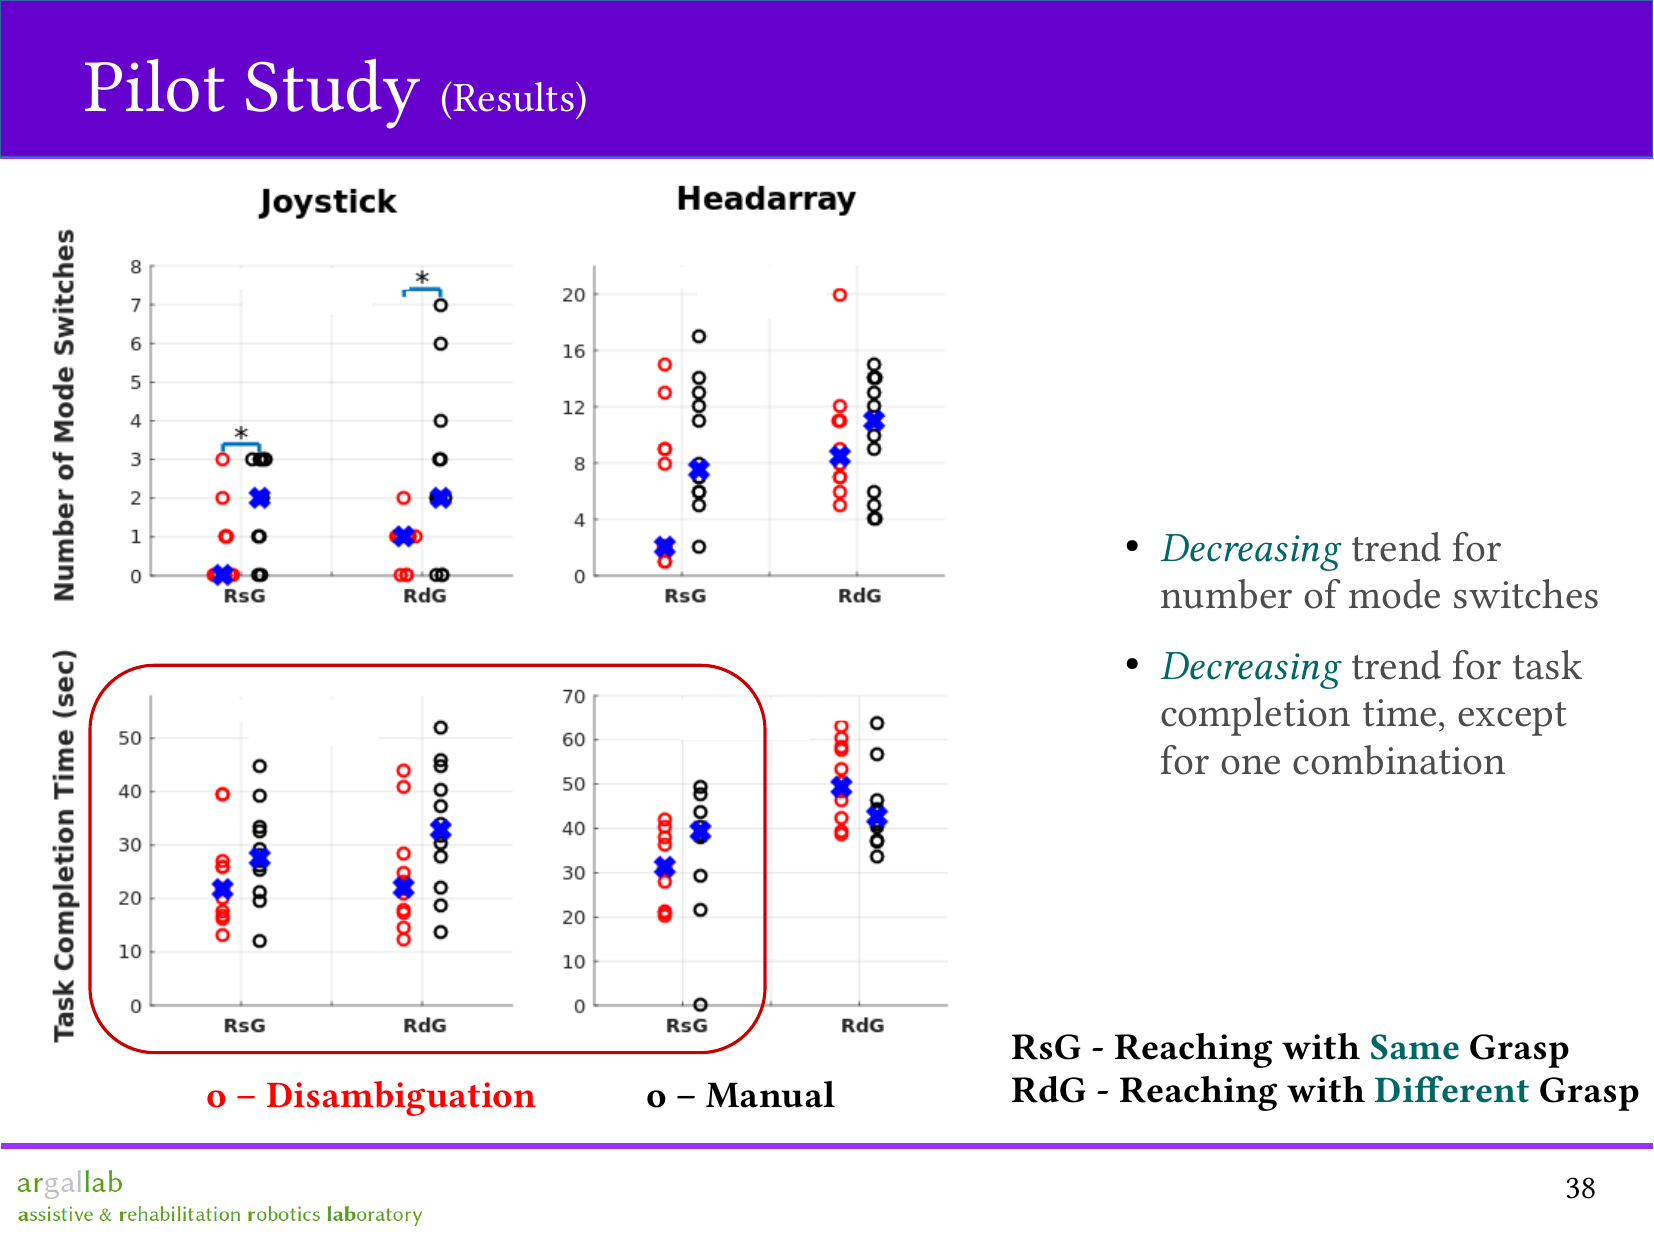

Pilot Study (Results)
Decreasing trend for number of mode switches
Decreasing trend for task completion time, except for one combination
RsG - Reaching with Same Grasp
RdG - Reaching with Different Grasp
 o – Disambiguation 		o – Manual